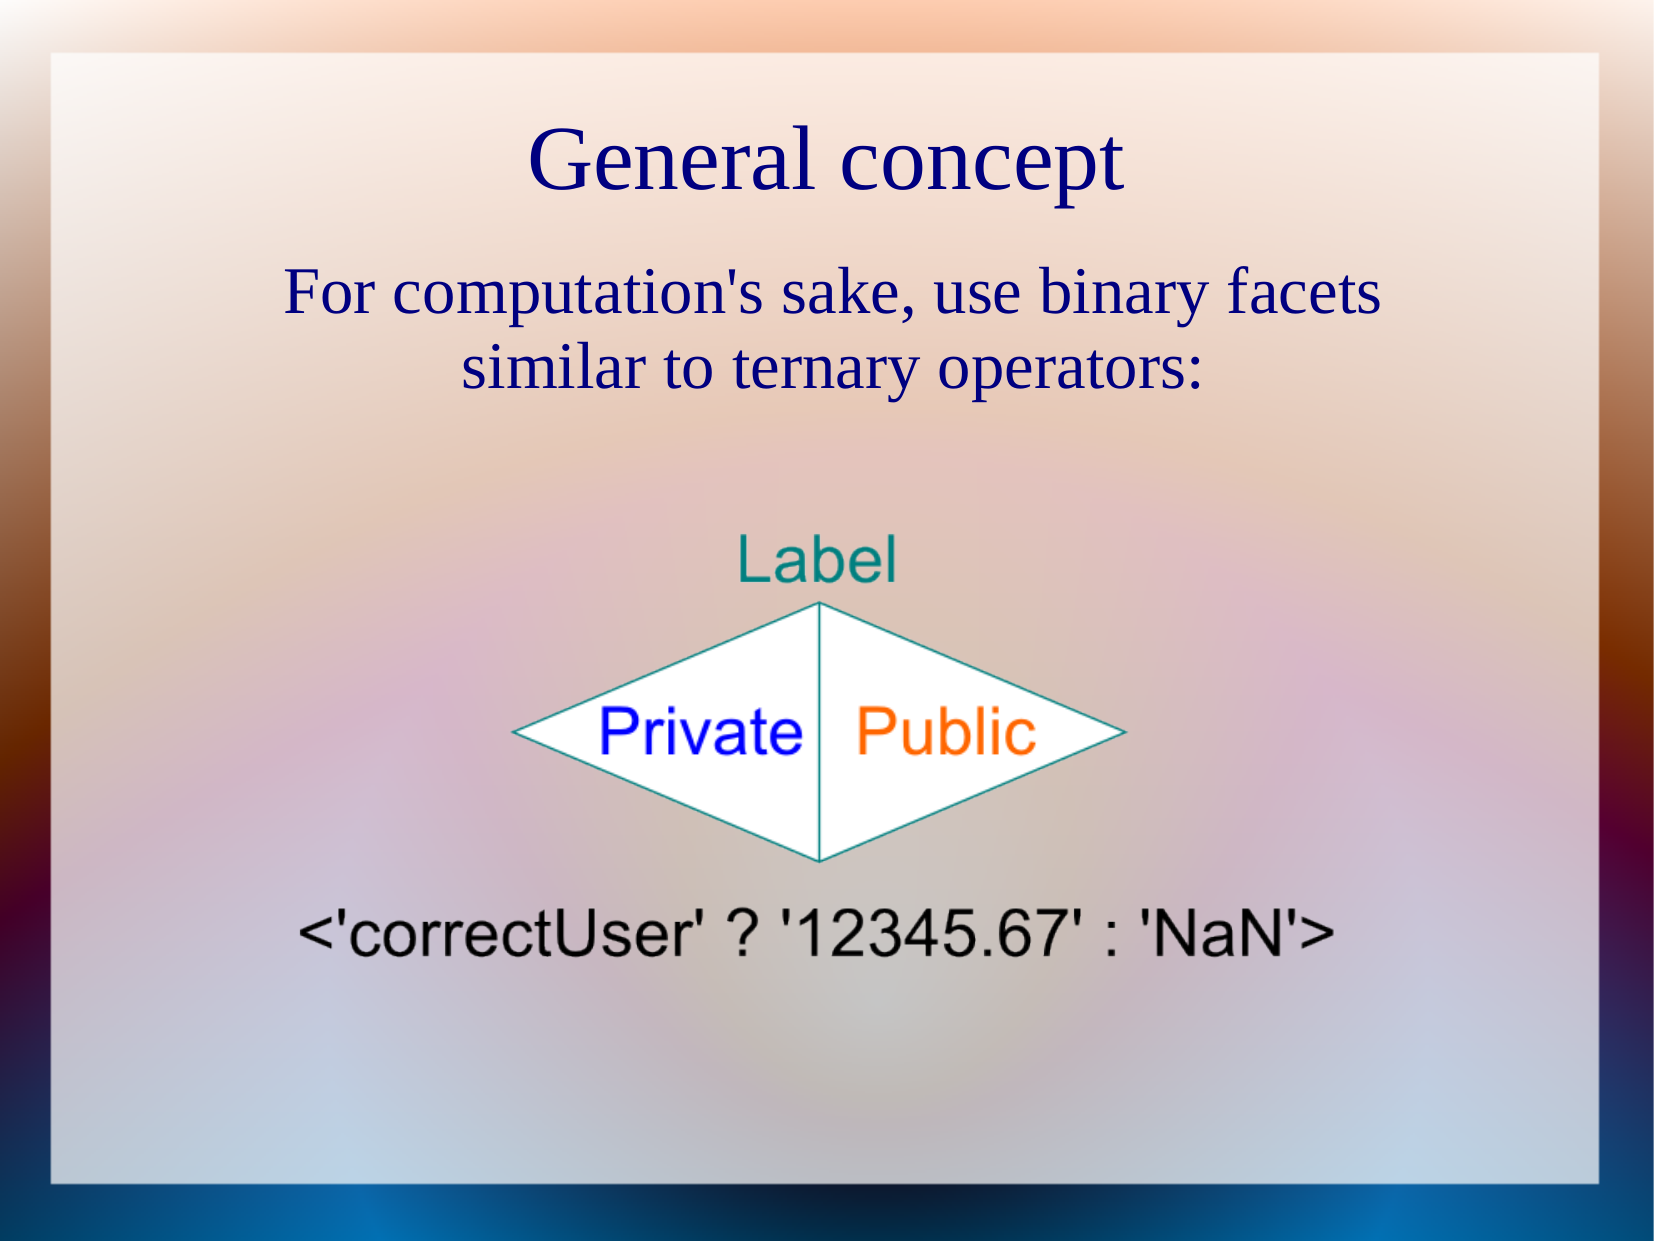

# General concept
For computation's sake, use binary facets
similar to ternary operators: